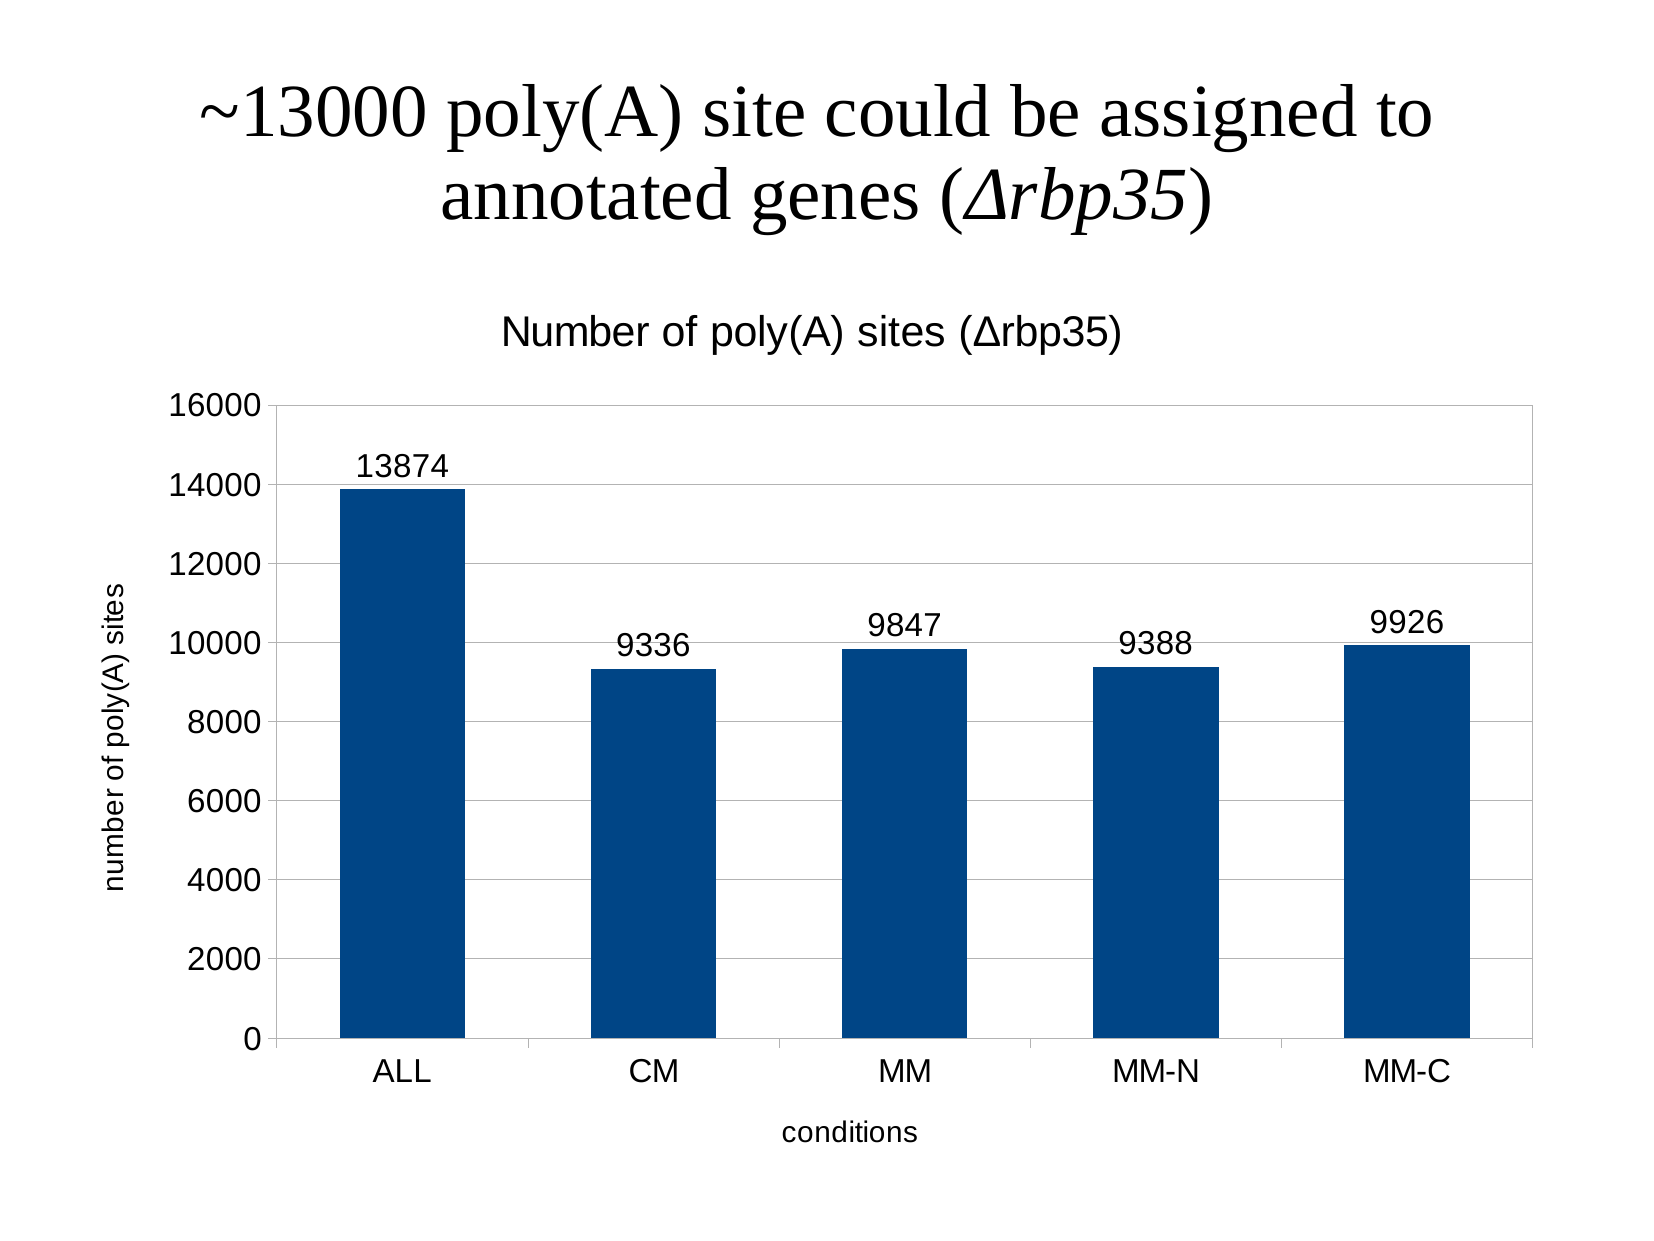

# ~13000 poly(A) site could be assigned to annotated genes (Δrbp35)
### Chart: Number of poly(A) sites (Δrbp35)
| Category | Column E |
|---|---|
| ALL | 13874.0 |
| CM | 9336.0 |
| MM | 9847.0 |
| MM-N | 9388.0 |
| MM-C | 9926.0 |